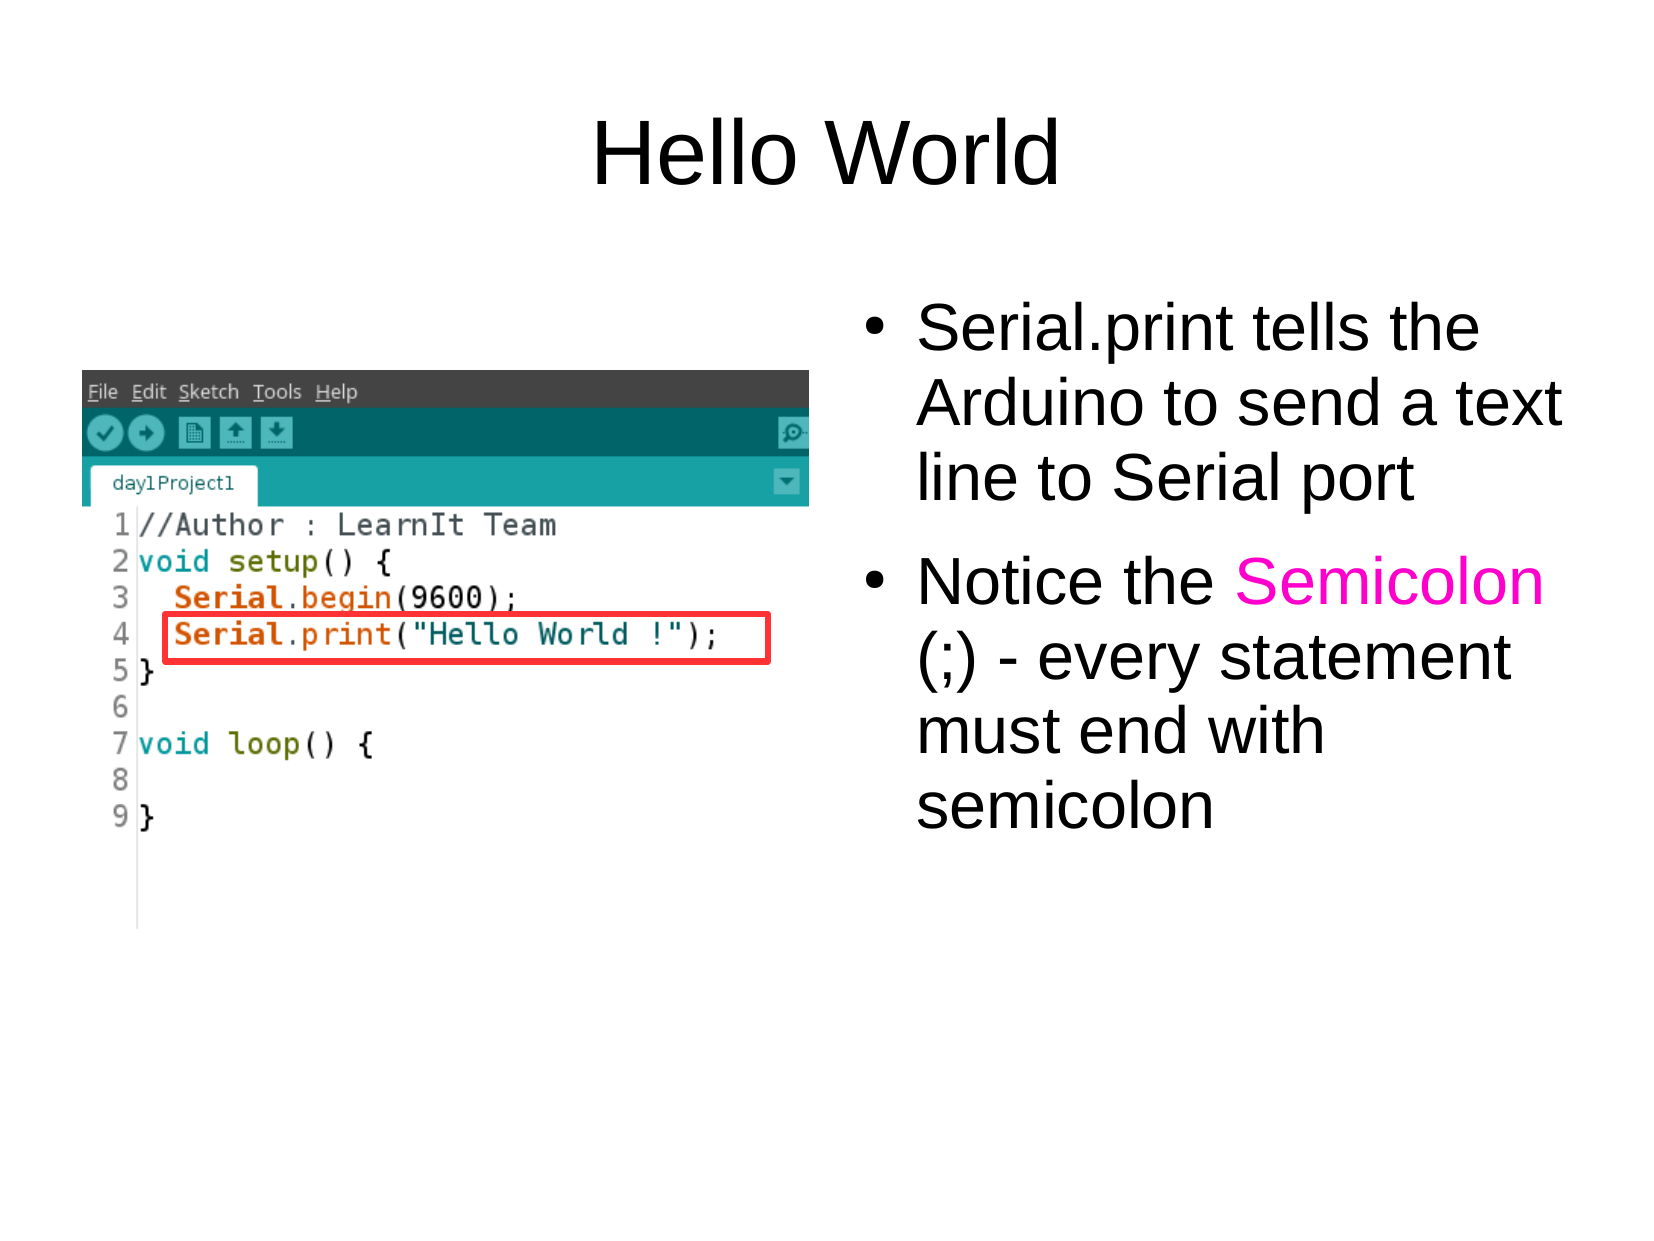

# Hello World
Serial.print tells the Arduino to send a text line to Serial port
Notice the Semicolon (;) - every statement must end with semicolon